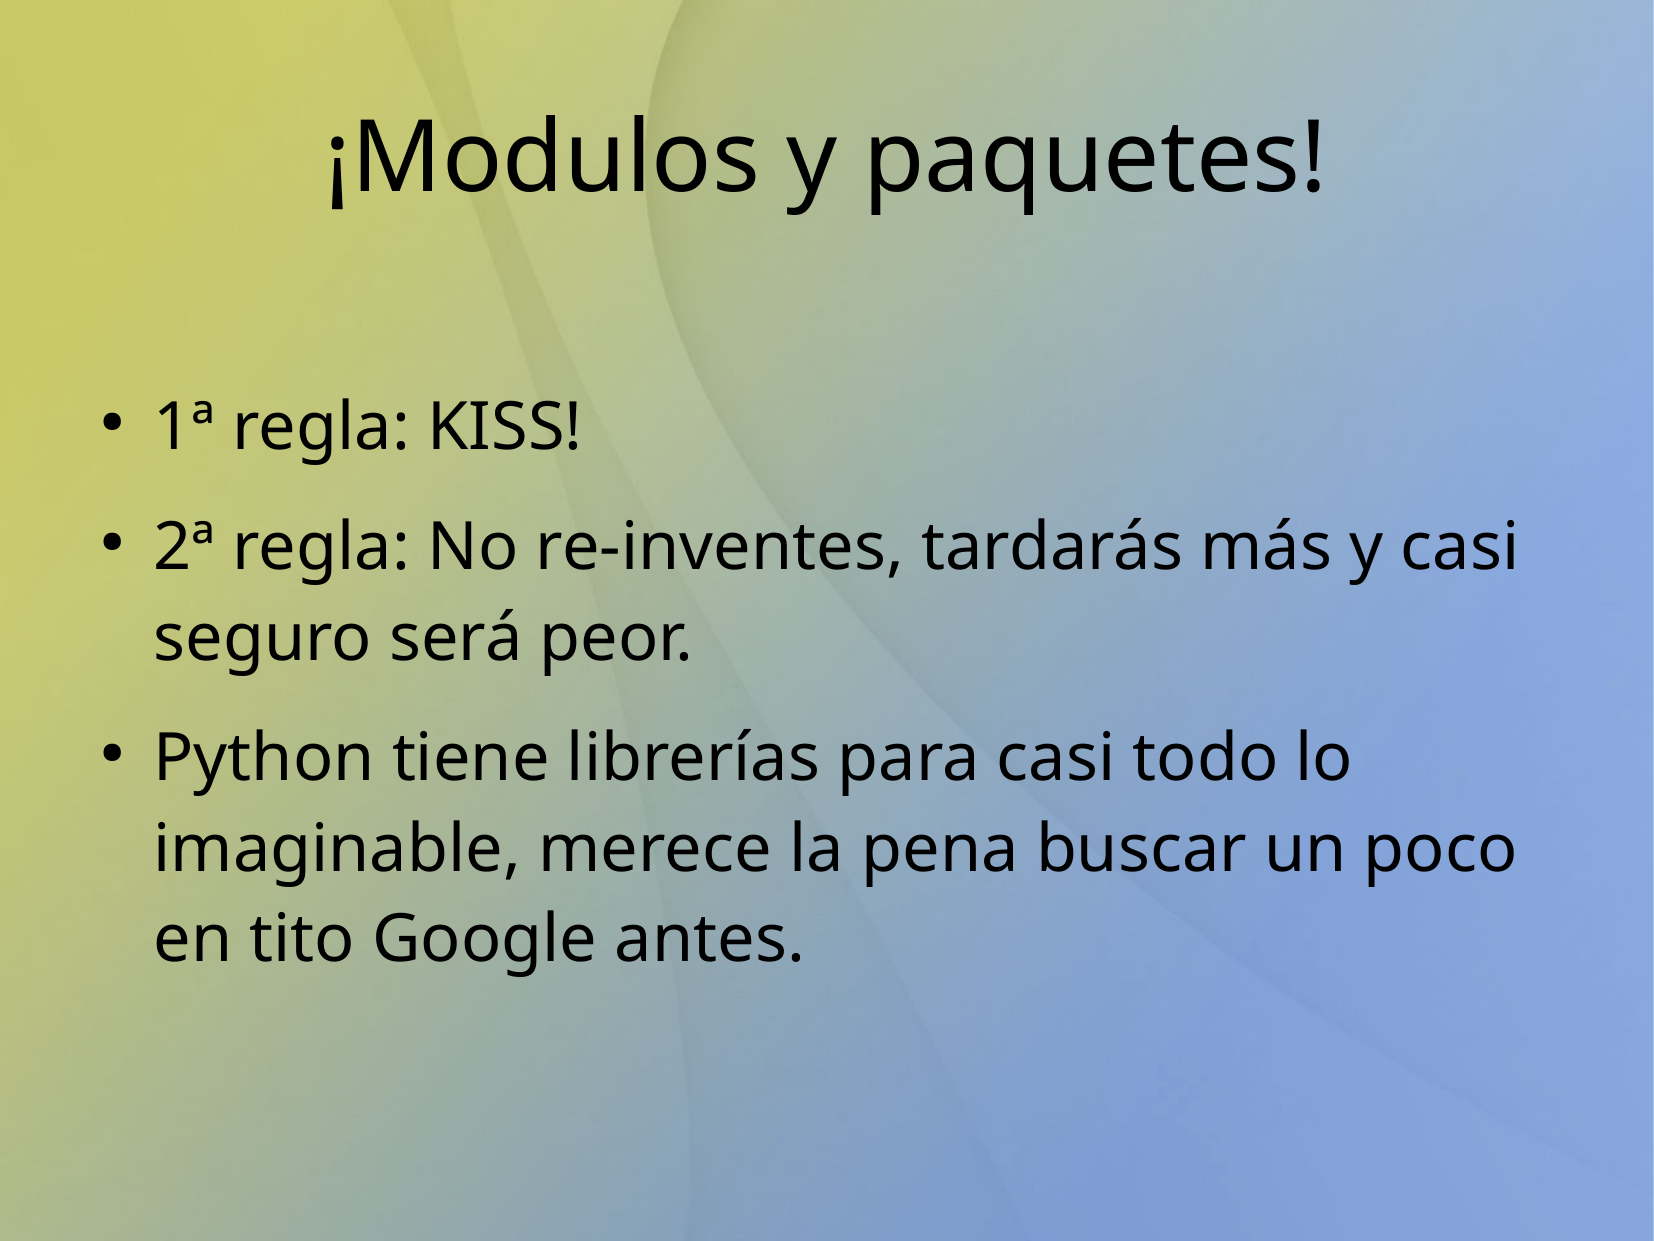

# ¡Modulos y paquetes!
1ª regla: KISS!
2ª regla: No re-inventes, tardarás más y casi seguro será peor.
Python tiene librerías para casi todo lo imaginable, merece la pena buscar un poco en tito Google antes.